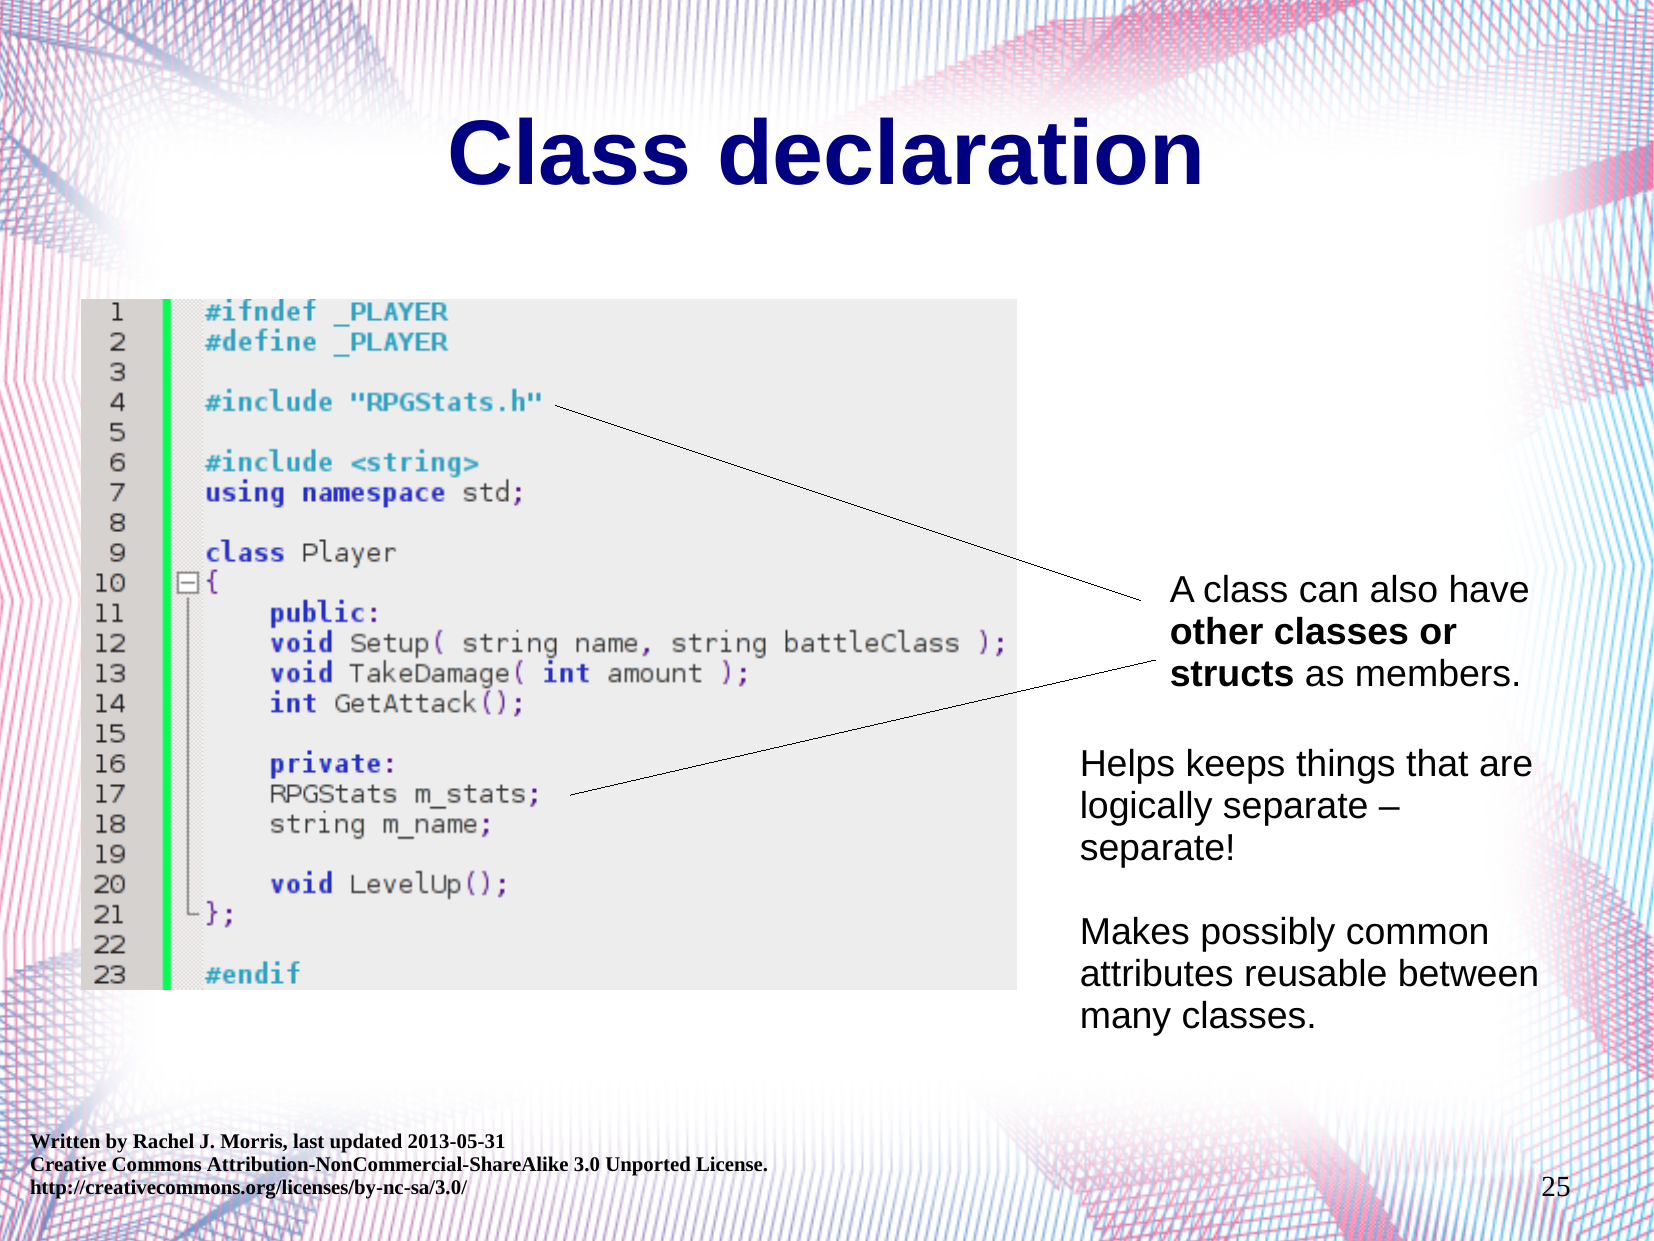

# Class declaration
A class can also have other classes or structs as members.
Helps keeps things that are logically separate – separate!
Makes possibly common attributes reusable between many classes.
25